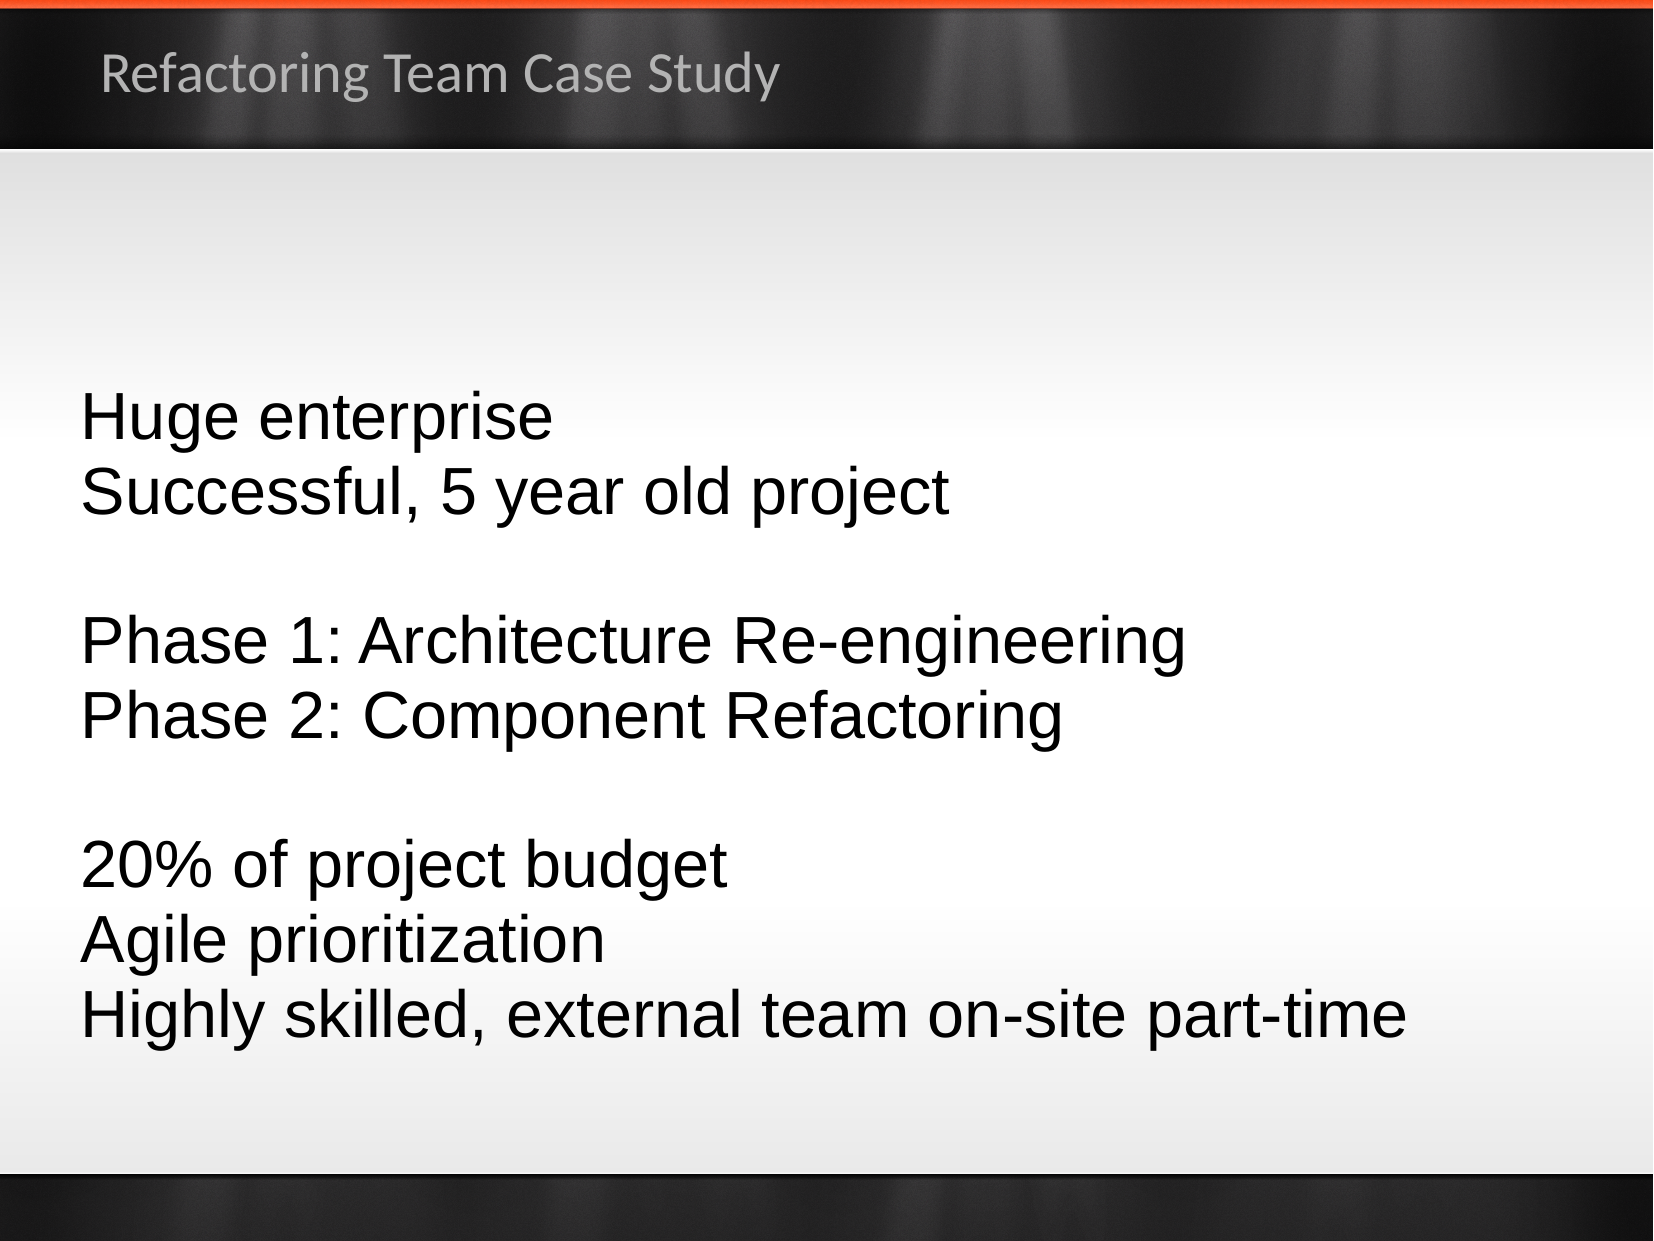

Refactoring Team Case Study
# Huge enterprise
Successful, 5 year old project
Phase 1: Architecture Re-engineering
Phase 2: Component Refactoring
20% of project budget
Agile prioritization
Highly skilled, external team on-site part-time